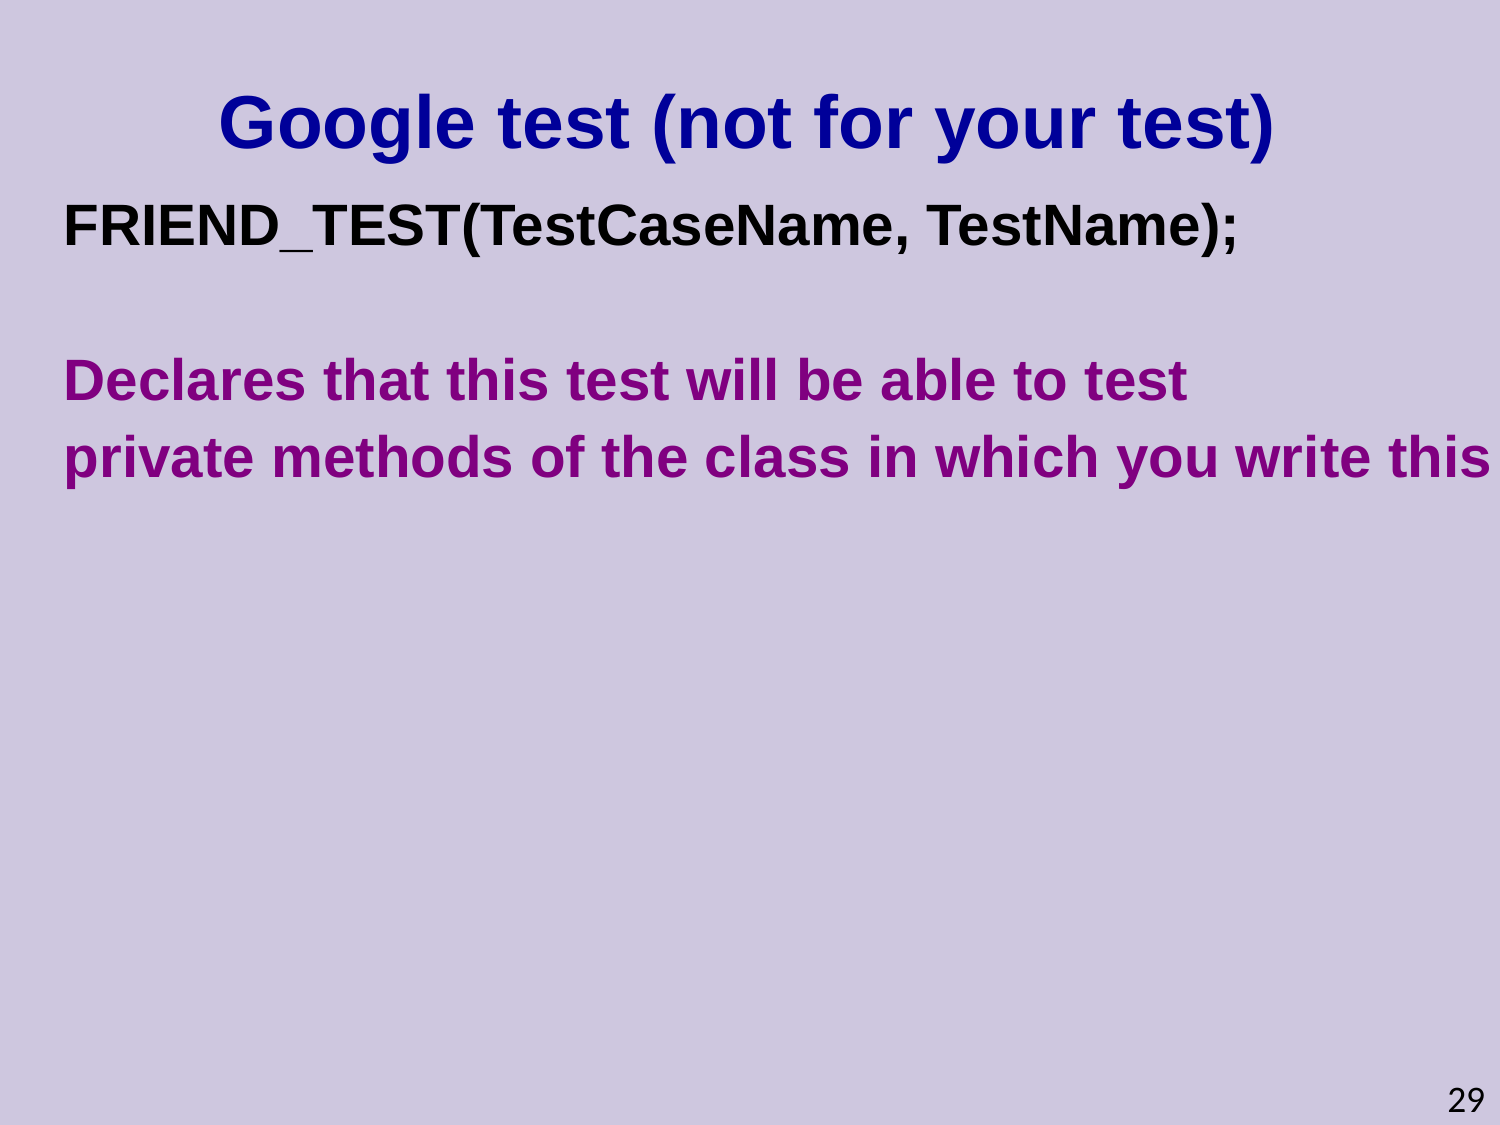

Google test (not for your test)
# FRIEND_TEST(TestCaseName, TestName);
Declares that this test will be able to test
private methods of the class in which you write this